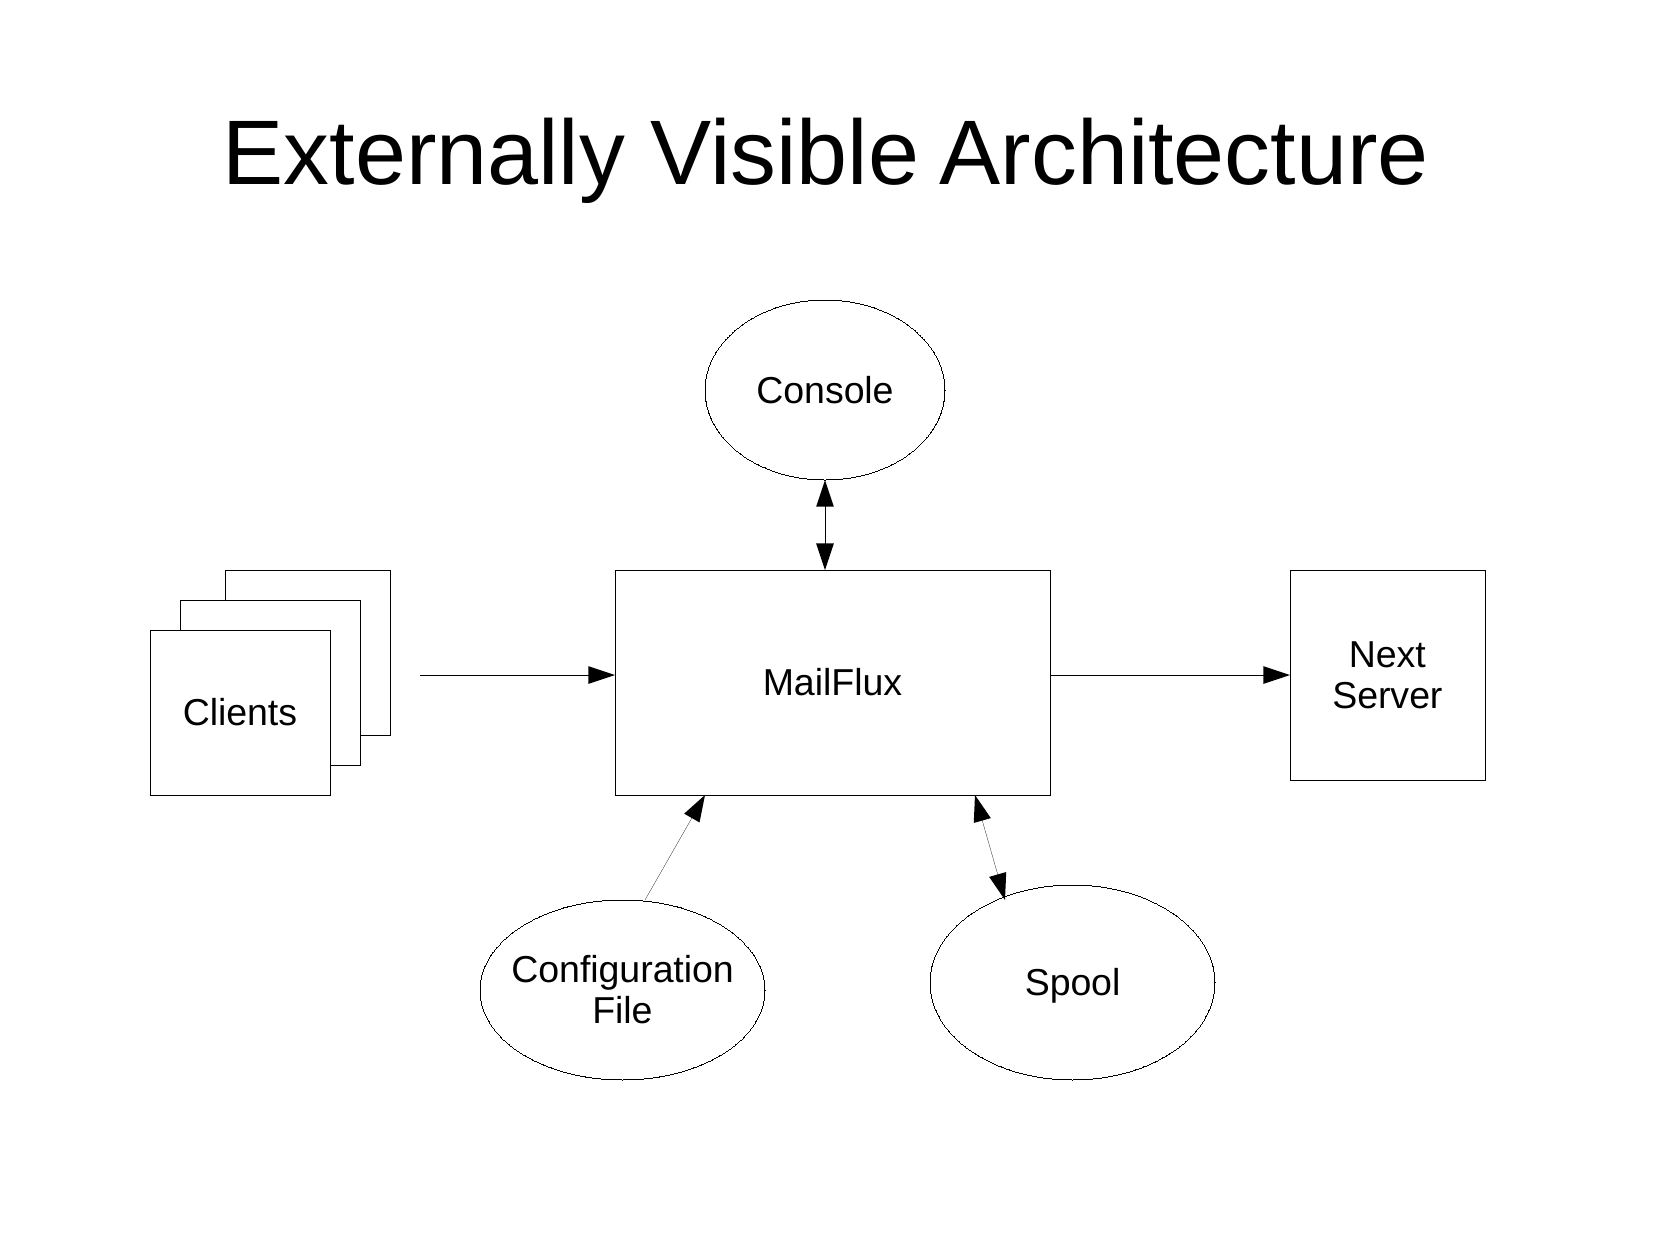

# Externally Visible Architecture
Console
MailFlux
Next
Server
Clients
Spool
Configuration
File